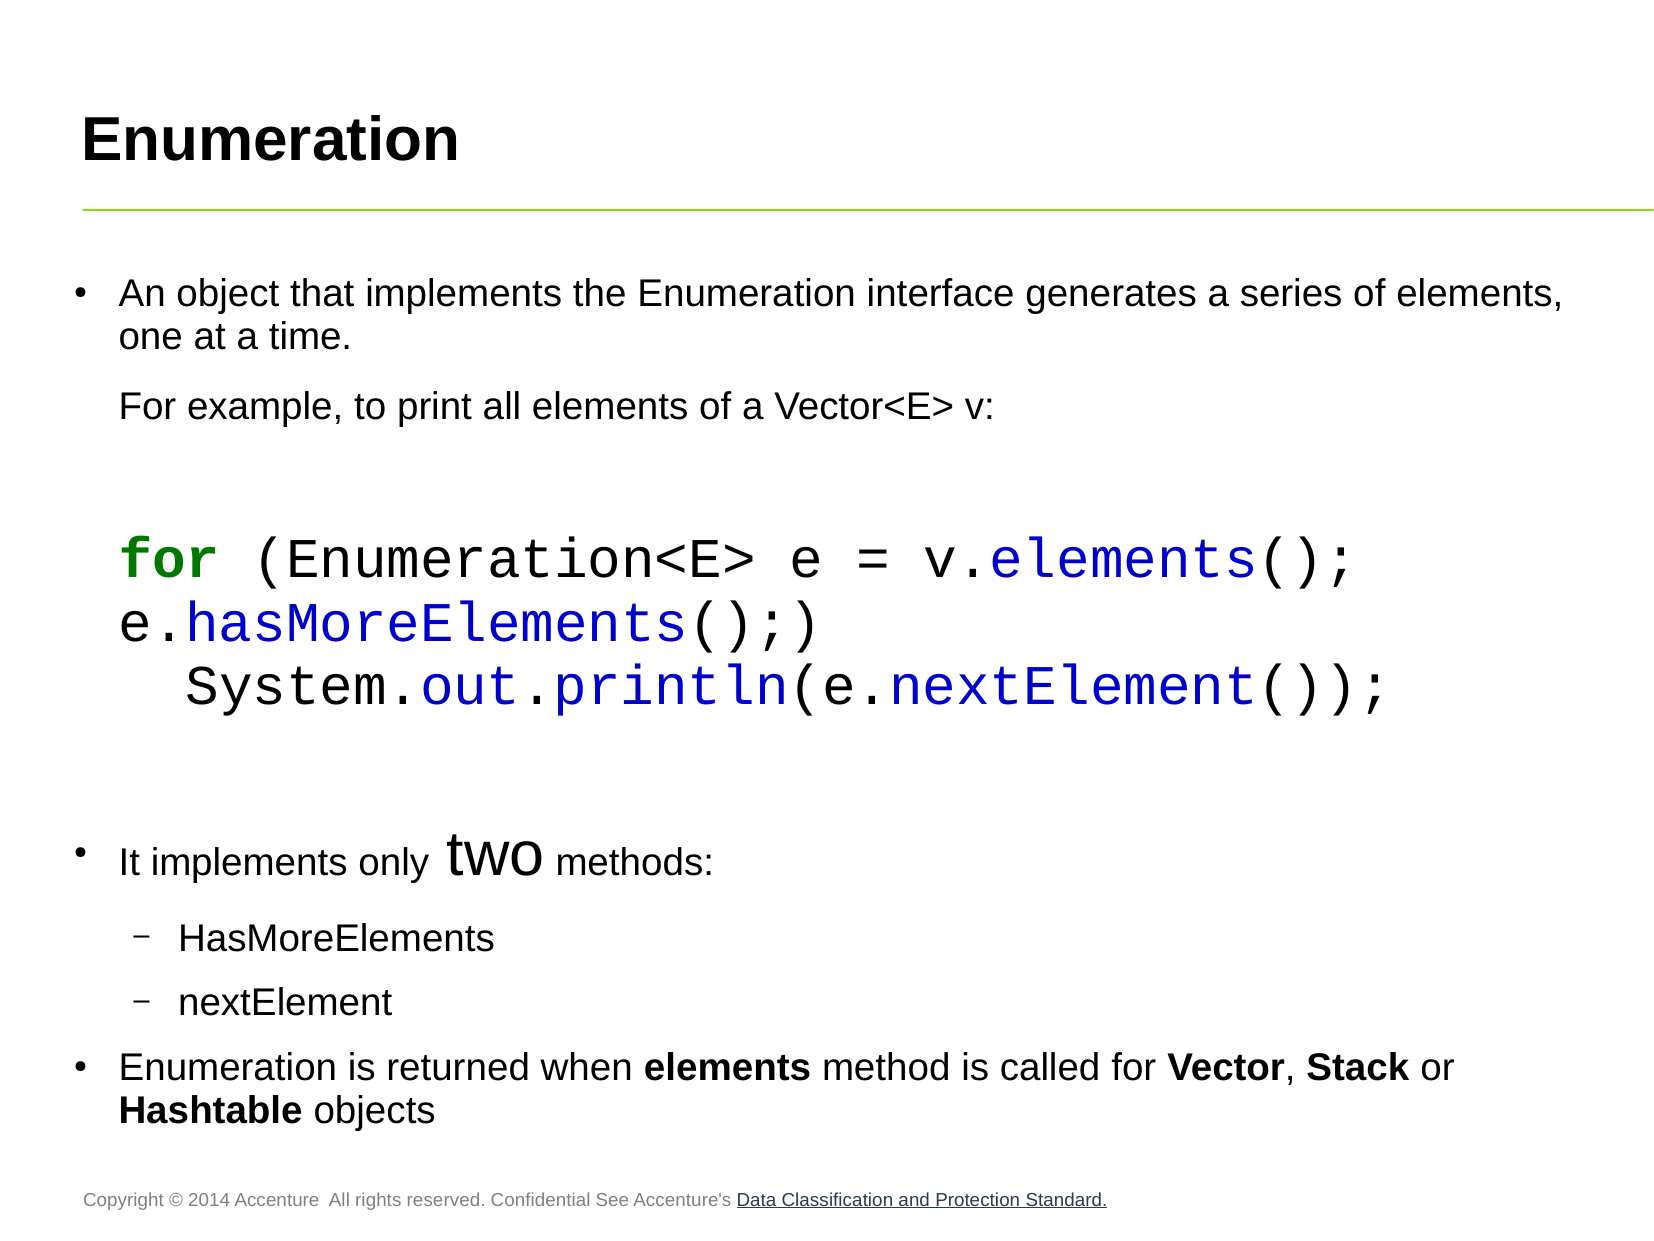

# Enumeration
An object that implements the Enumeration interface generates a series of elements, one at a time.
For example, to print all elements of a Vector<E> v:
for (Enumeration<E> e = v.elements(); e.hasMoreElements();)
 System.out.println(e.nextElement());
It implements only two methods:
HasMoreElements
nextElement
Enumeration is returned when elements method is called for Vector, Stack or Hashtable objects